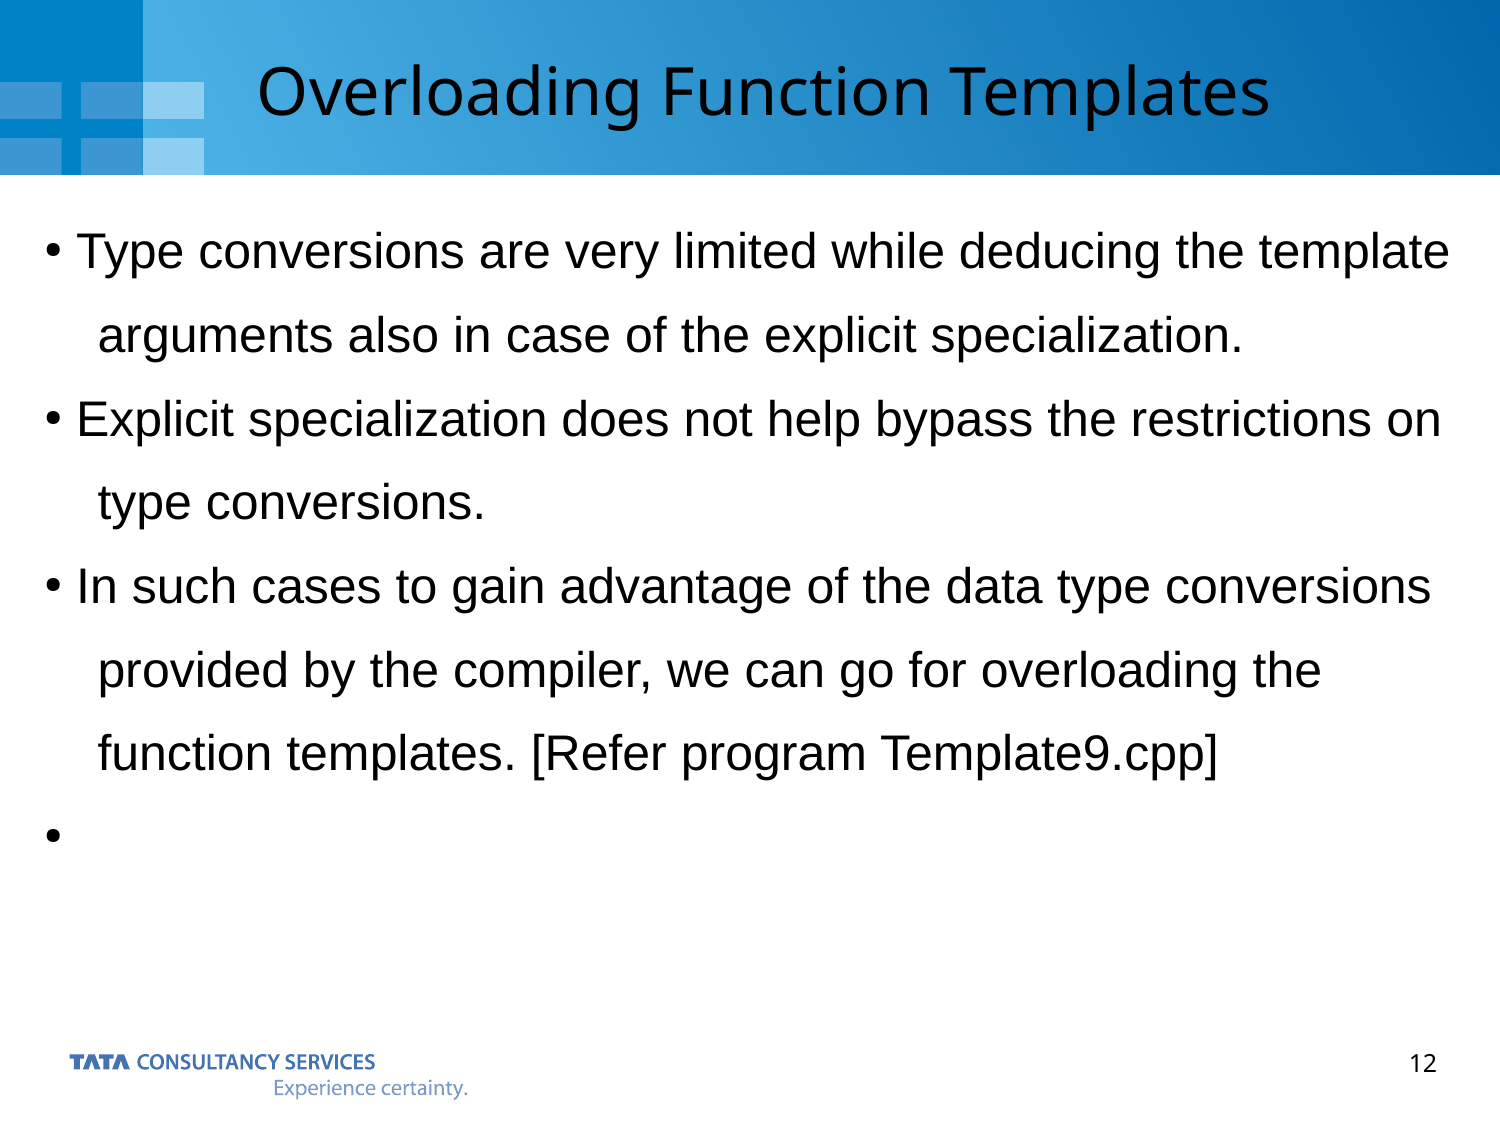

Overloading Function Templates
 Type conversions are very limited while deducing the template arguments also in case of the explicit specialization.
 Explicit specialization does not help bypass the restrictions on type conversions.
 In such cases to gain advantage of the data type conversions provided by the compiler, we can go for overloading the function templates. [Refer program Template9.cpp]